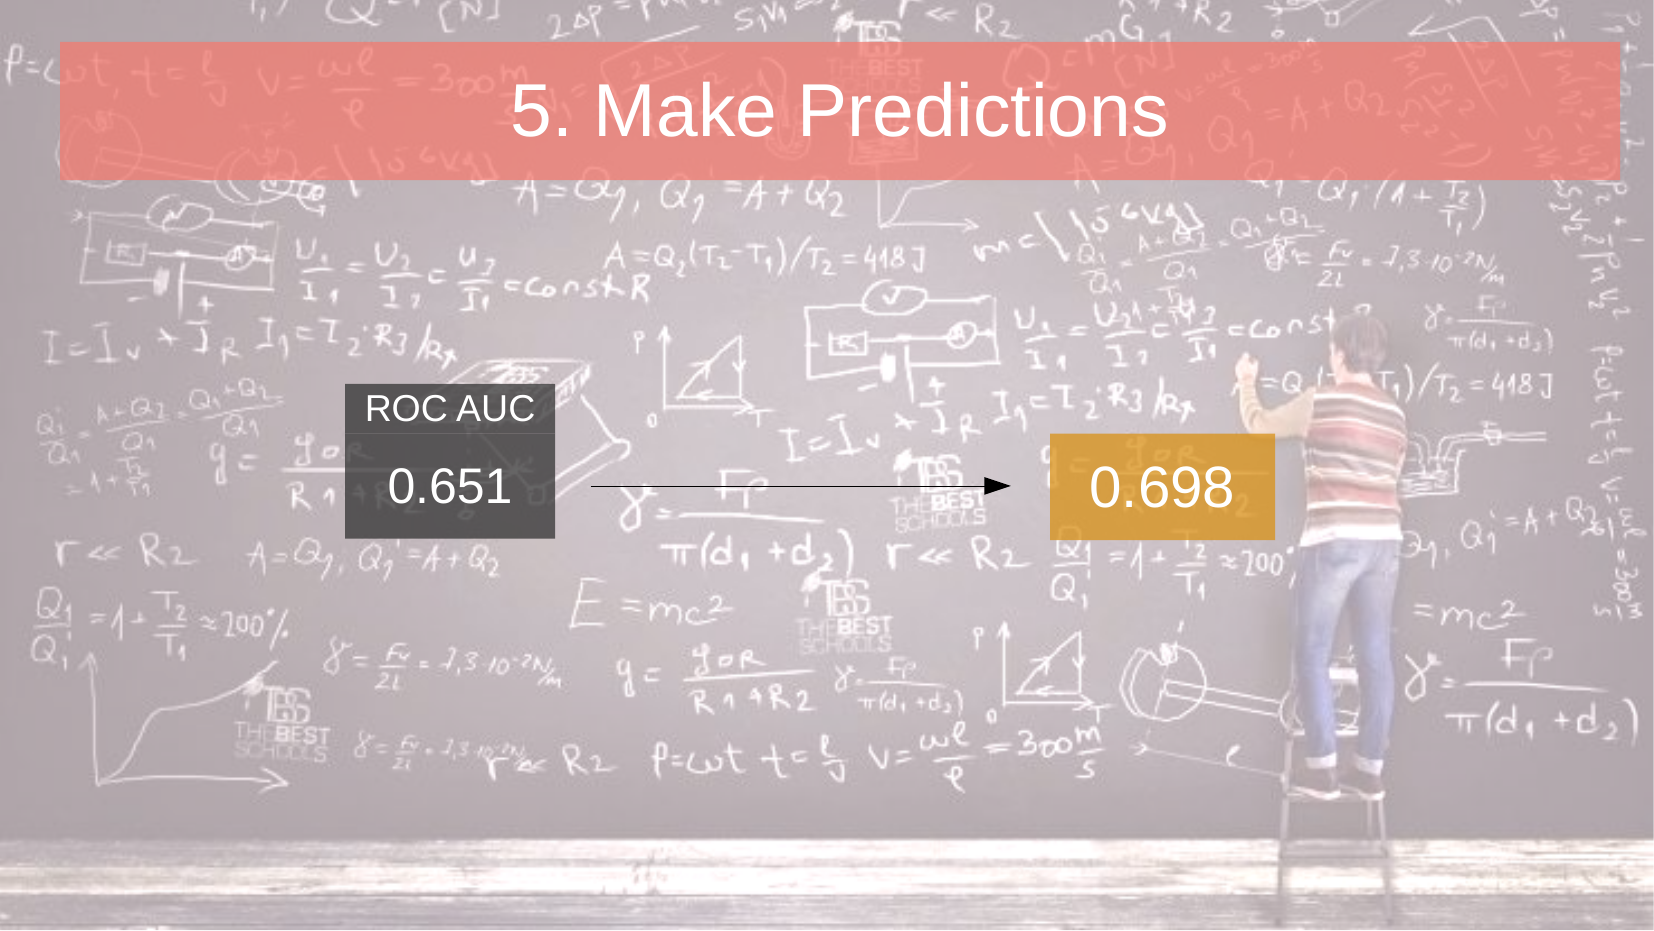

5. Make Predictions
ROC AUC
0.651
# 0.698